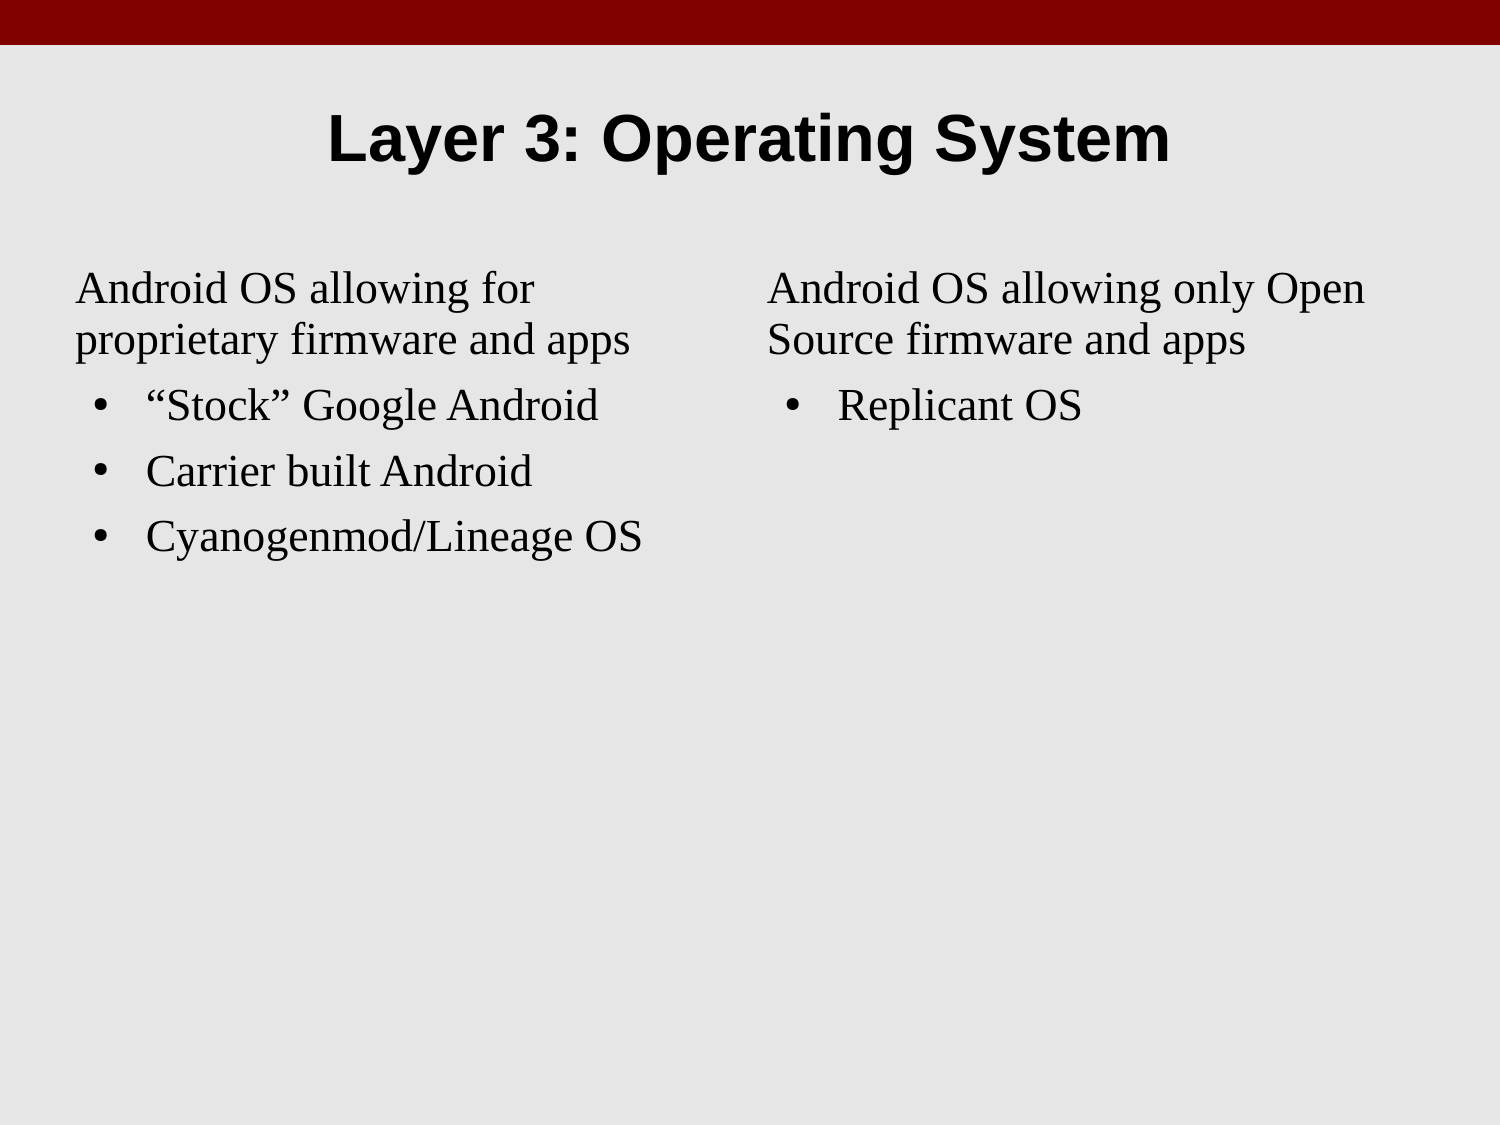

# Layer 3: Operating System
Android OS allowing for proprietary firmware and apps
“Stock” Google Android
Carrier built Android
Cyanogenmod/Lineage OS
Android OS allowing only Open Source firmware and apps
Replicant OS